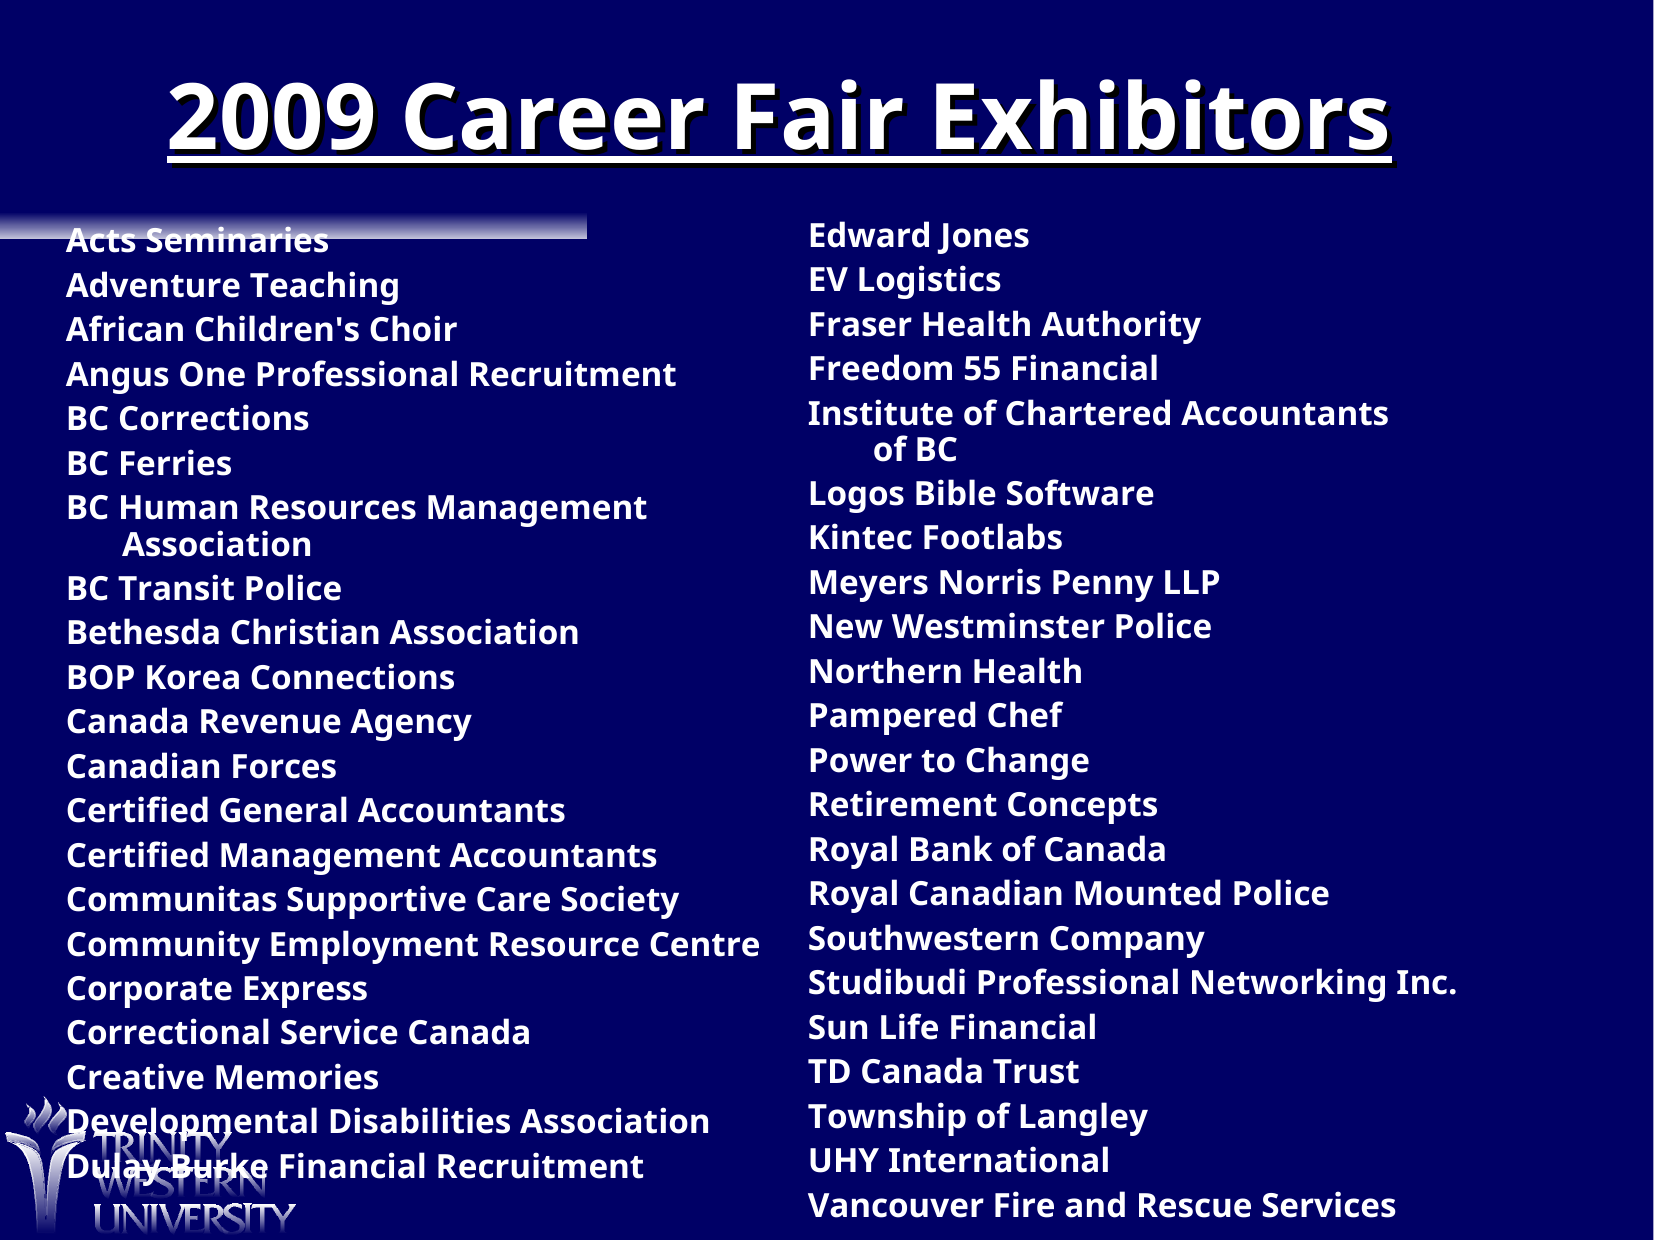

# 2009 Career Fair Exhibitors
Edward Jones
EV Logistics
Fraser Health Authority
Freedom 55 Financial
Institute of Chartered Accountants
 of BC
Logos Bible Software
Kintec Footlabs
Meyers Norris Penny LLP
New Westminster Police
Northern Health
Pampered Chef
Power to Change
Retirement Concepts
Royal Bank of Canada
Royal Canadian Mounted Police
Southwestern Company
Studibudi Professional Networking Inc.
Sun Life Financial
TD Canada Trust
Township of Langley
UHY International
Vancouver Fire and Rescue Services
Acts Seminaries
Adventure Teaching
African Children's Choir
Angus One Professional Recruitment
BC Corrections
BC Ferries
BC Human Resources Management Association
BC Transit Police
Bethesda Christian Association
BOP Korea Connections
Canada Revenue Agency
Canadian Forces
Certified General Accountants
Certified Management Accountants
Communitas Supportive Care Society
Community Employment Resource Centre
Corporate Express
Correctional Service Canada
Creative Memories
Developmental Disabilities Association
Dulay Burke Financial Recruitment